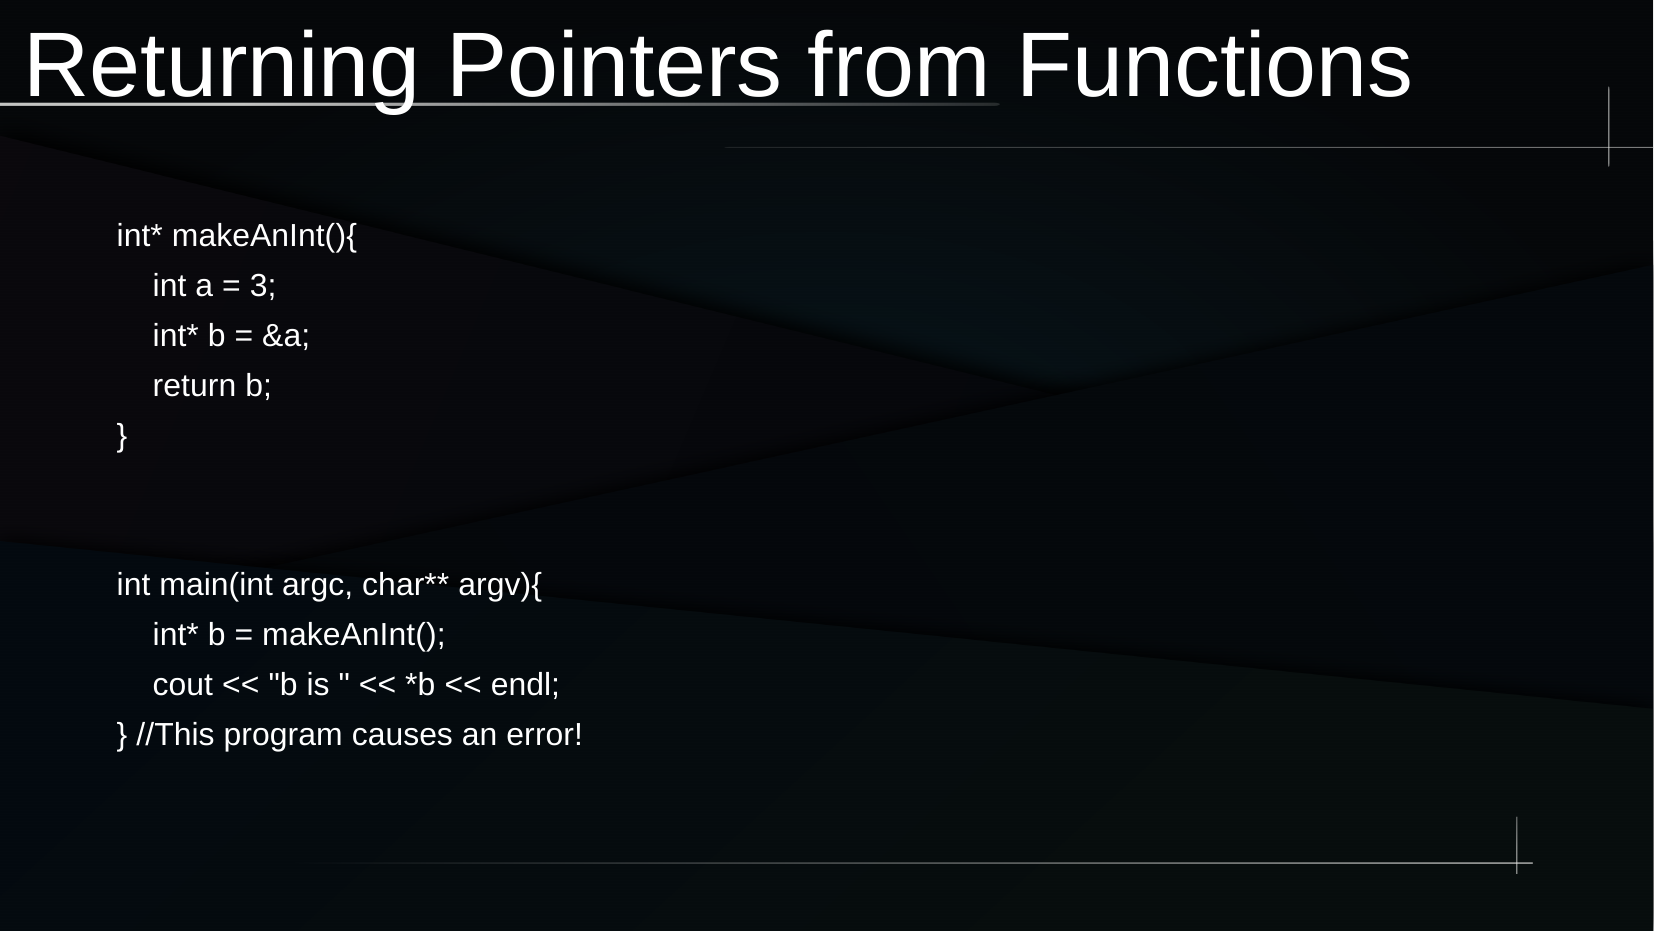

# Returning Pointers from Functions
int* makeAnInt(){
 int a = 3;
 int* b = &a;
 return b;
}
int main(int argc, char** argv){
 int* b = makeAnInt();
 cout << "b is " << *b << endl;
} //This program causes an error!